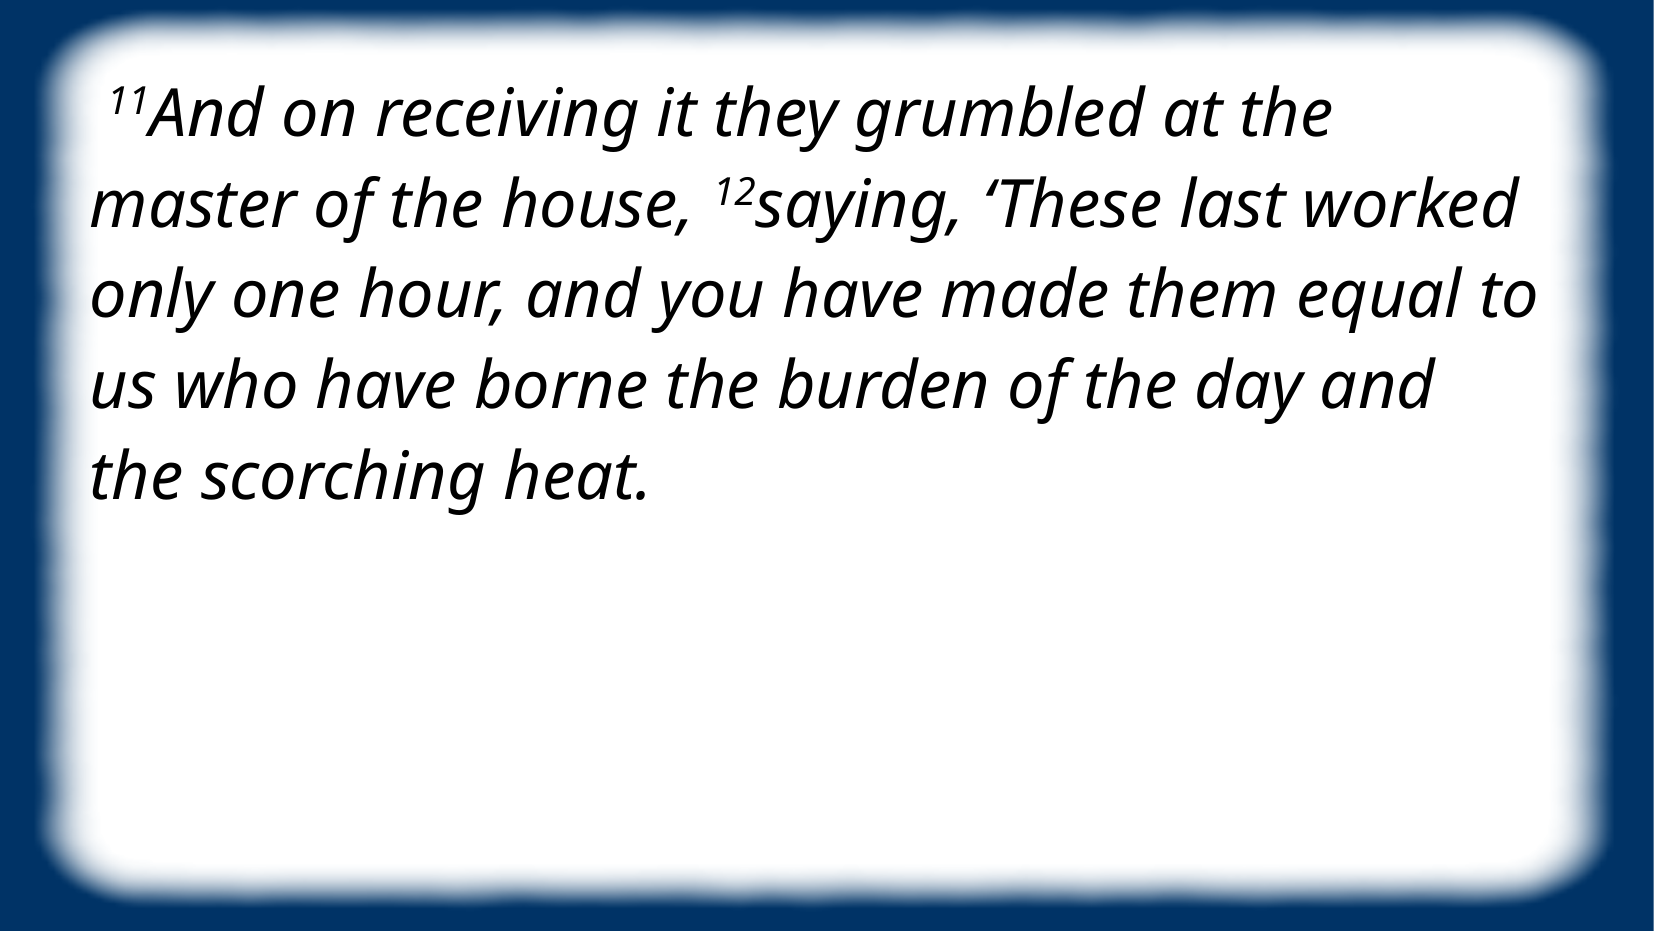

11And on receiving it they grumbled at the master of the house, 12saying, ‘These last worked only one hour, and you have made them equal to us who have borne the burden of the day and the scorching heat.